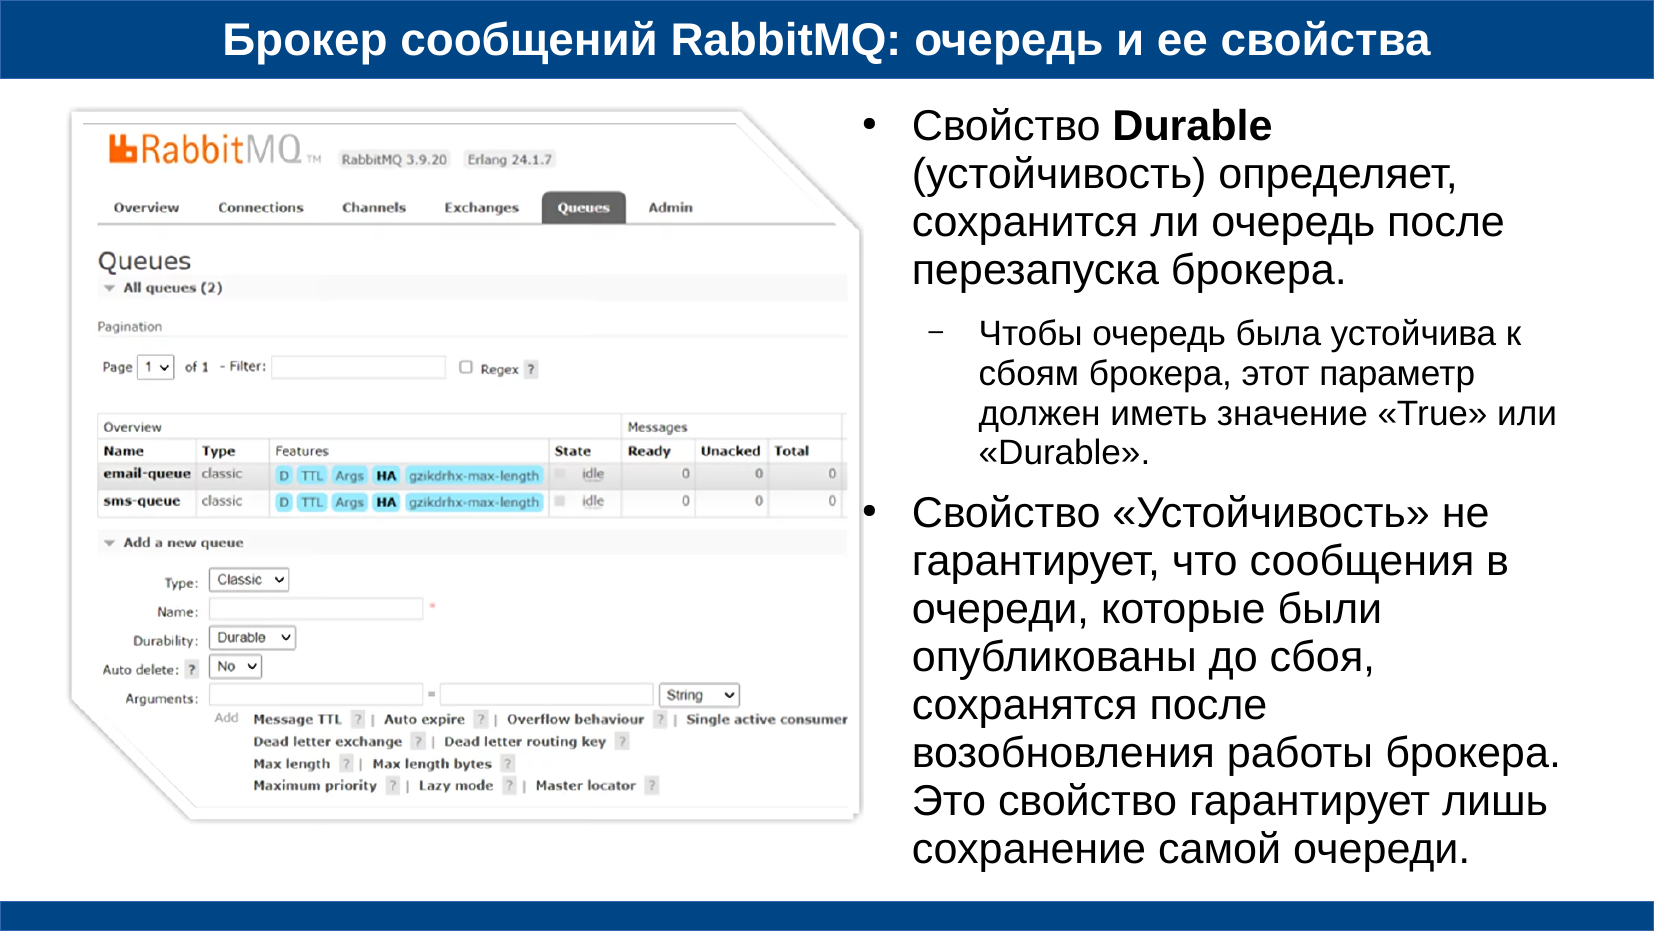

# Брокер сообщений RabbitMQ: очередь и ее свойства
Свойство Durable (устойчивость) определяет, сохранится ли очередь после перезапуска брокера.
Чтобы очередь была устойчива к сбоям брокера, этот параметр должен иметь значение «True» или «Durable».
Свойство «Устойчивость» не гарантирует, что сообщения в очереди, которые были опубликованы до сбоя, сохранятся после возобновления работы брокера. Это свойство гарантирует лишь сохранение самой очереди.